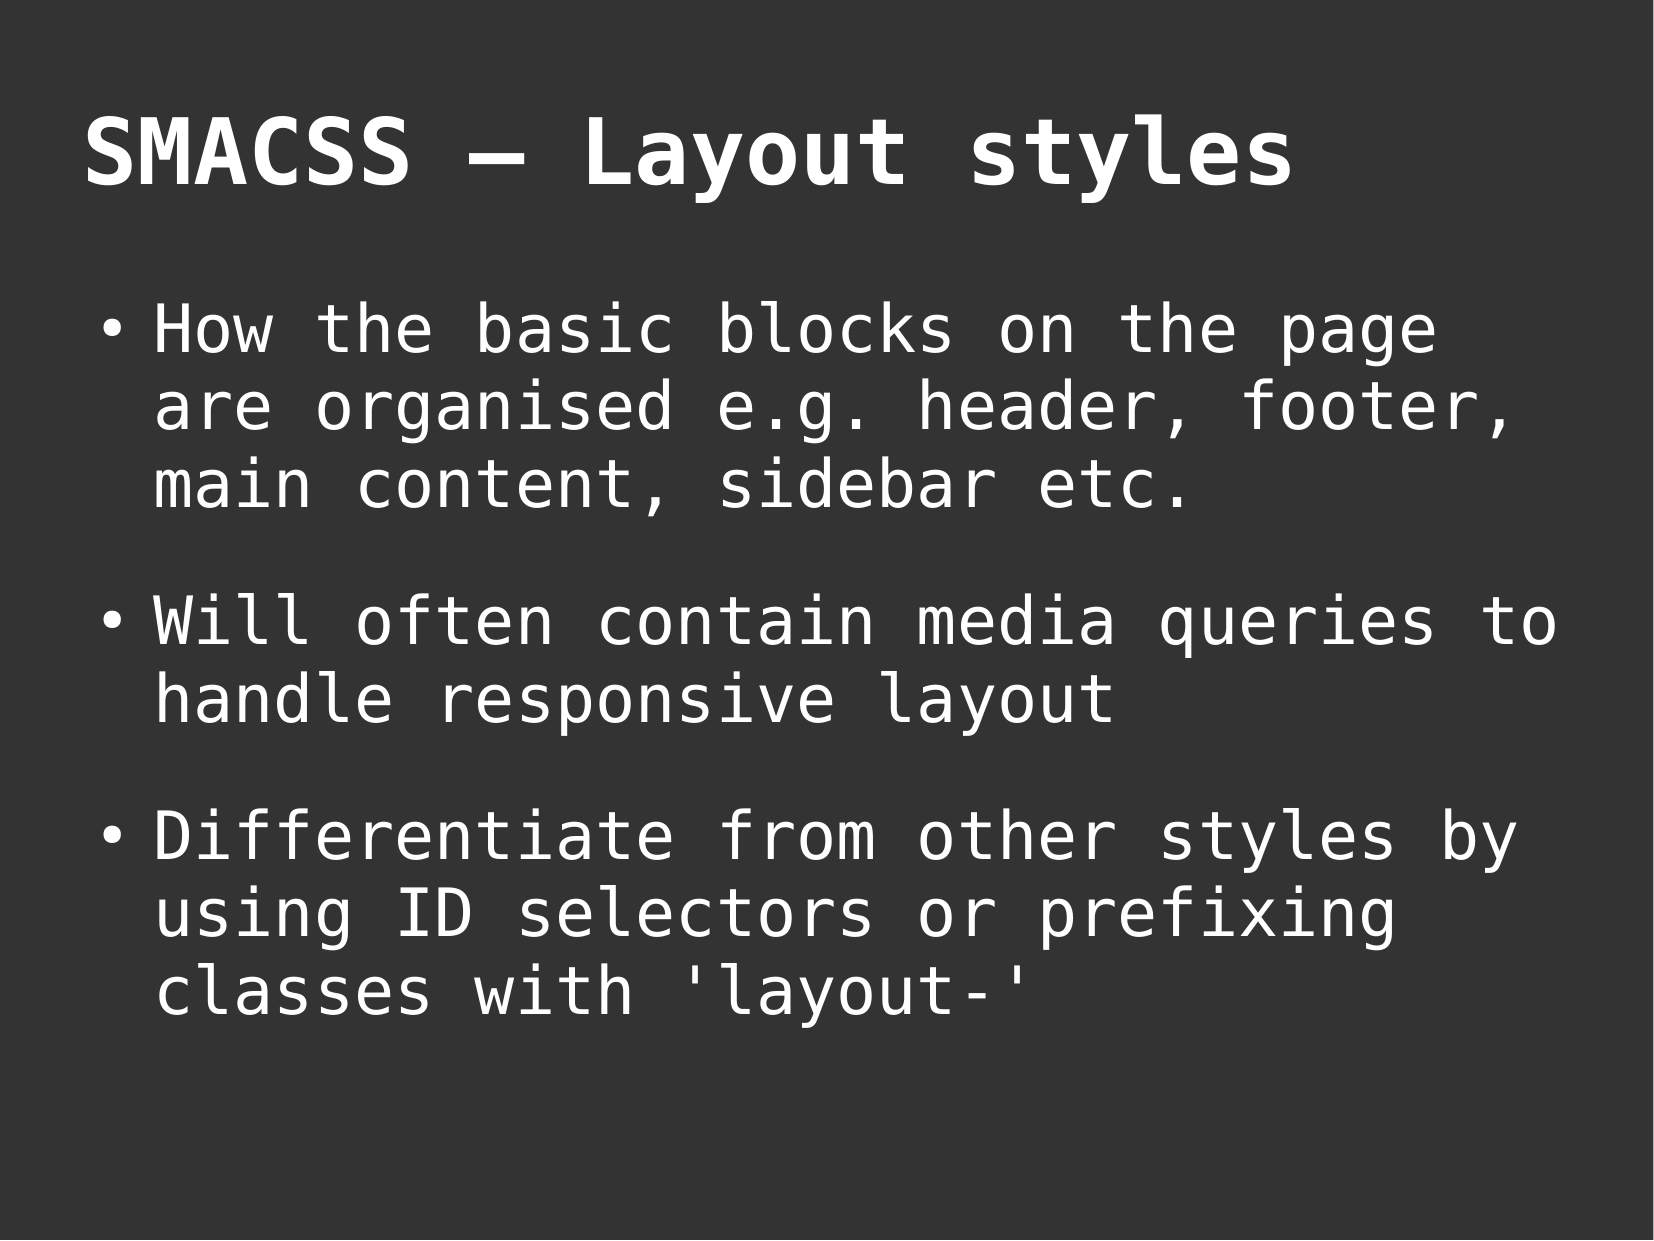

# SMACSS – Layout styles
How the basic blocks on the page are organised e.g. header, footer, main content, sidebar etc.
Will often contain media queries to handle responsive layout
Differentiate from other styles by using ID selectors or prefixing classes with 'layout-'